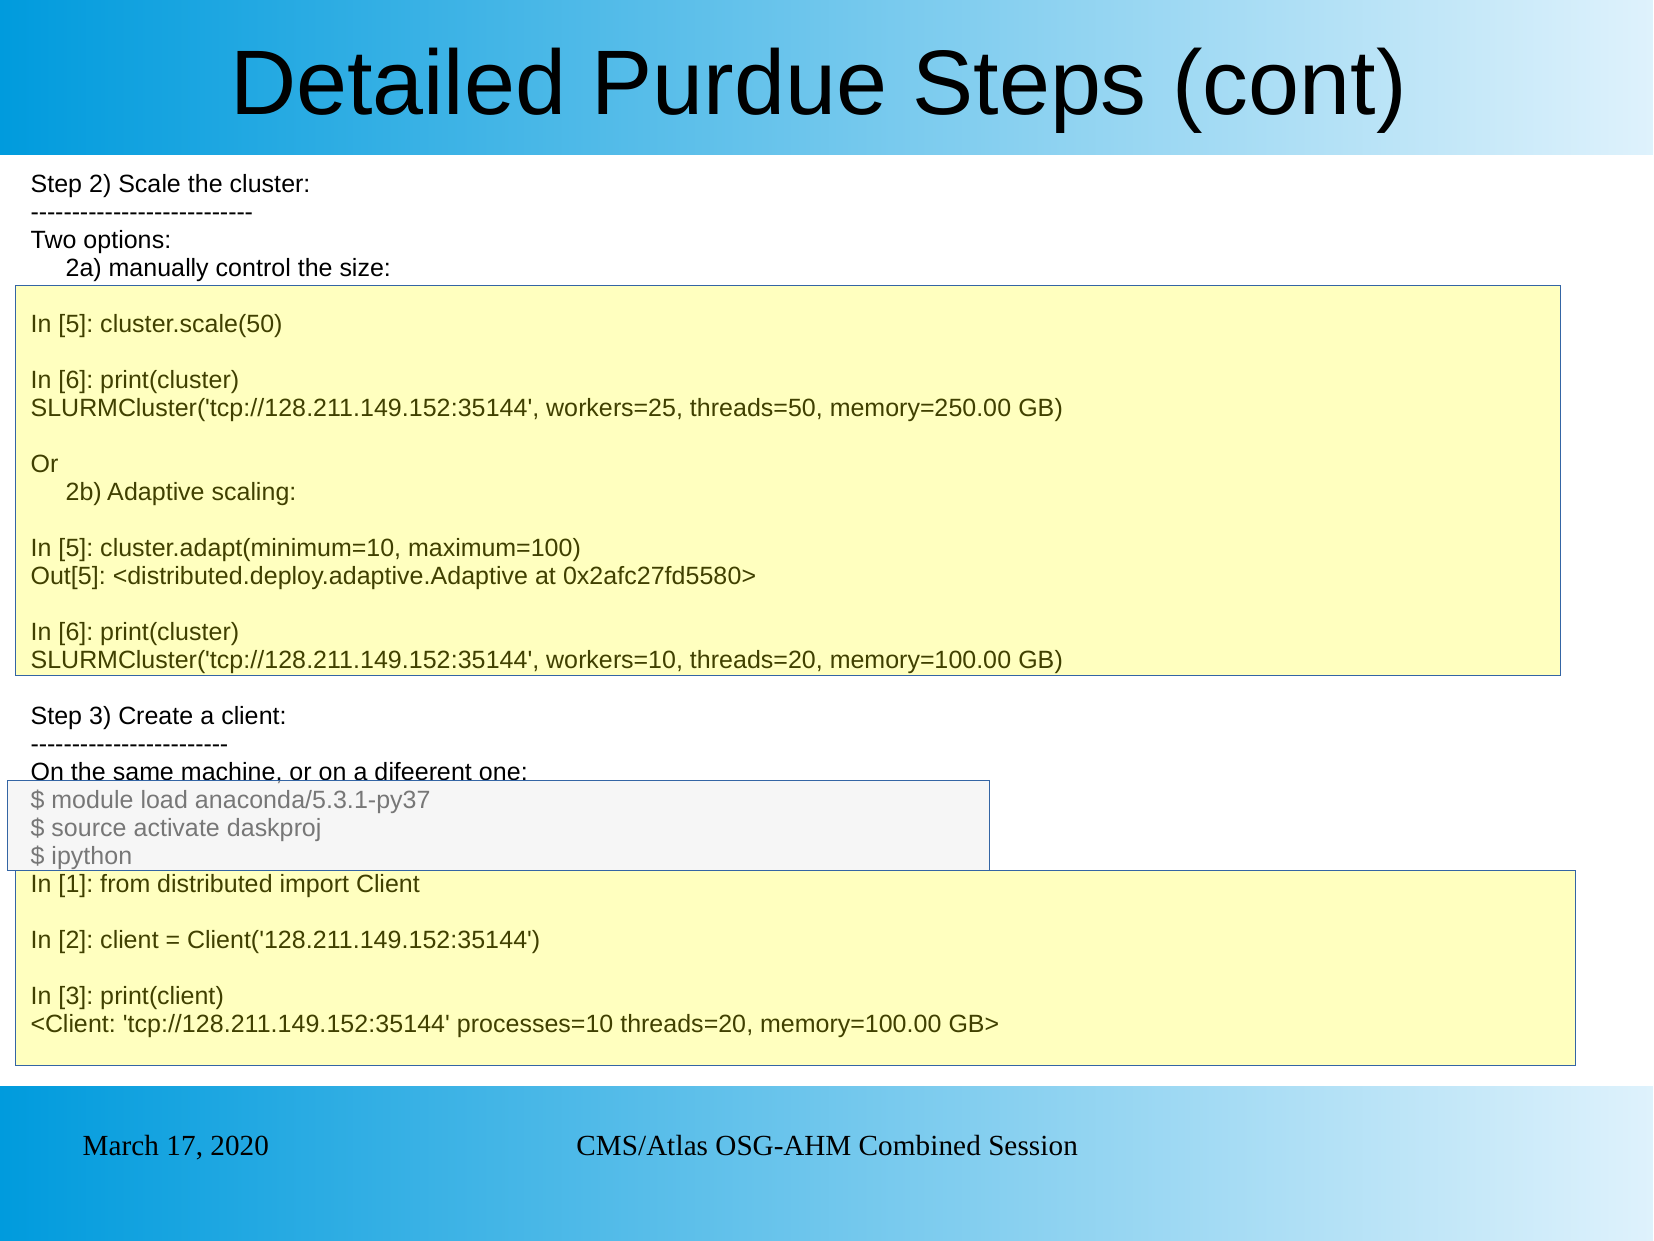

# Detailed Purdue Steps (cont)
Step 2) Scale the cluster:
---------------------------
Two options:
 2a) manually control the size:
In [5]: cluster.scale(50)
In [6]: print(cluster)
SLURMCluster('tcp://128.211.149.152:35144', workers=25, threads=50, memory=250.00 GB)
Or
 2b) Adaptive scaling:
In [5]: cluster.adapt(minimum=10, maximum=100)
Out[5]: <distributed.deploy.adaptive.Adaptive at 0x2afc27fd5580>
In [6]: print(cluster)
SLURMCluster('tcp://128.211.149.152:35144', workers=10, threads=20, memory=100.00 GB)
Step 3) Create a client:
------------------------
On the same machine, or on a difeerent one:
$ module load anaconda/5.3.1-py37
$ source activate daskproj
$ ipython
In [1]: from distributed import Client
In [2]: client = Client('128.211.149.152:35144')
In [3]: print(client)
<Client: 'tcp://128.211.149.152:35144' processes=10 threads=20, memory=100.00 GB>
March 17, 2020
CMS/Atlas OSG-AHM Combined Session